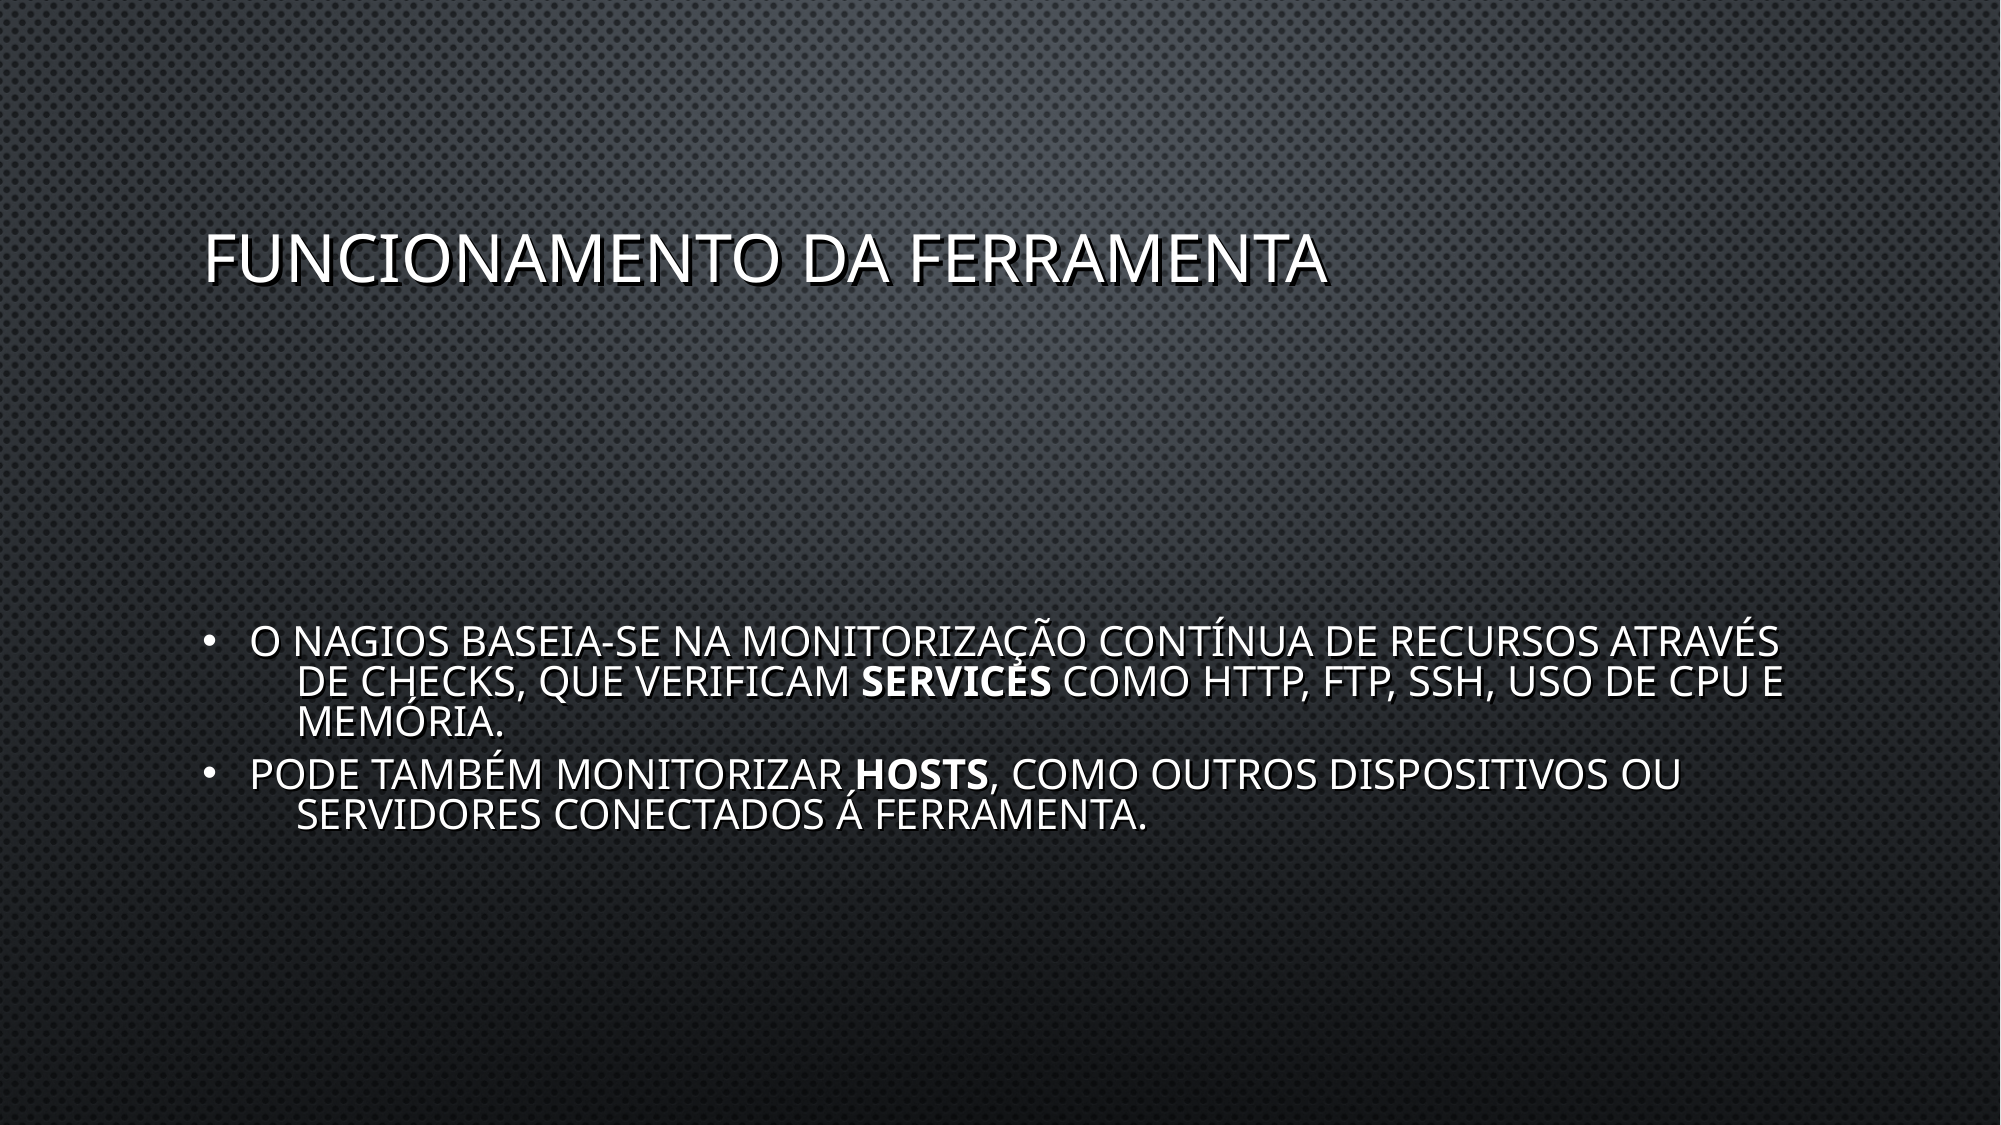

# funcionamento da ferramenta
O Nagios baseia-se na monitorização contínua de recursos através de checks, que verificam services como HTTP, FTP, SSH, uso de CPU e memória.
Pode também monitorizar hosts, como outros dispositivos ou servidores conectados á ferramenta.